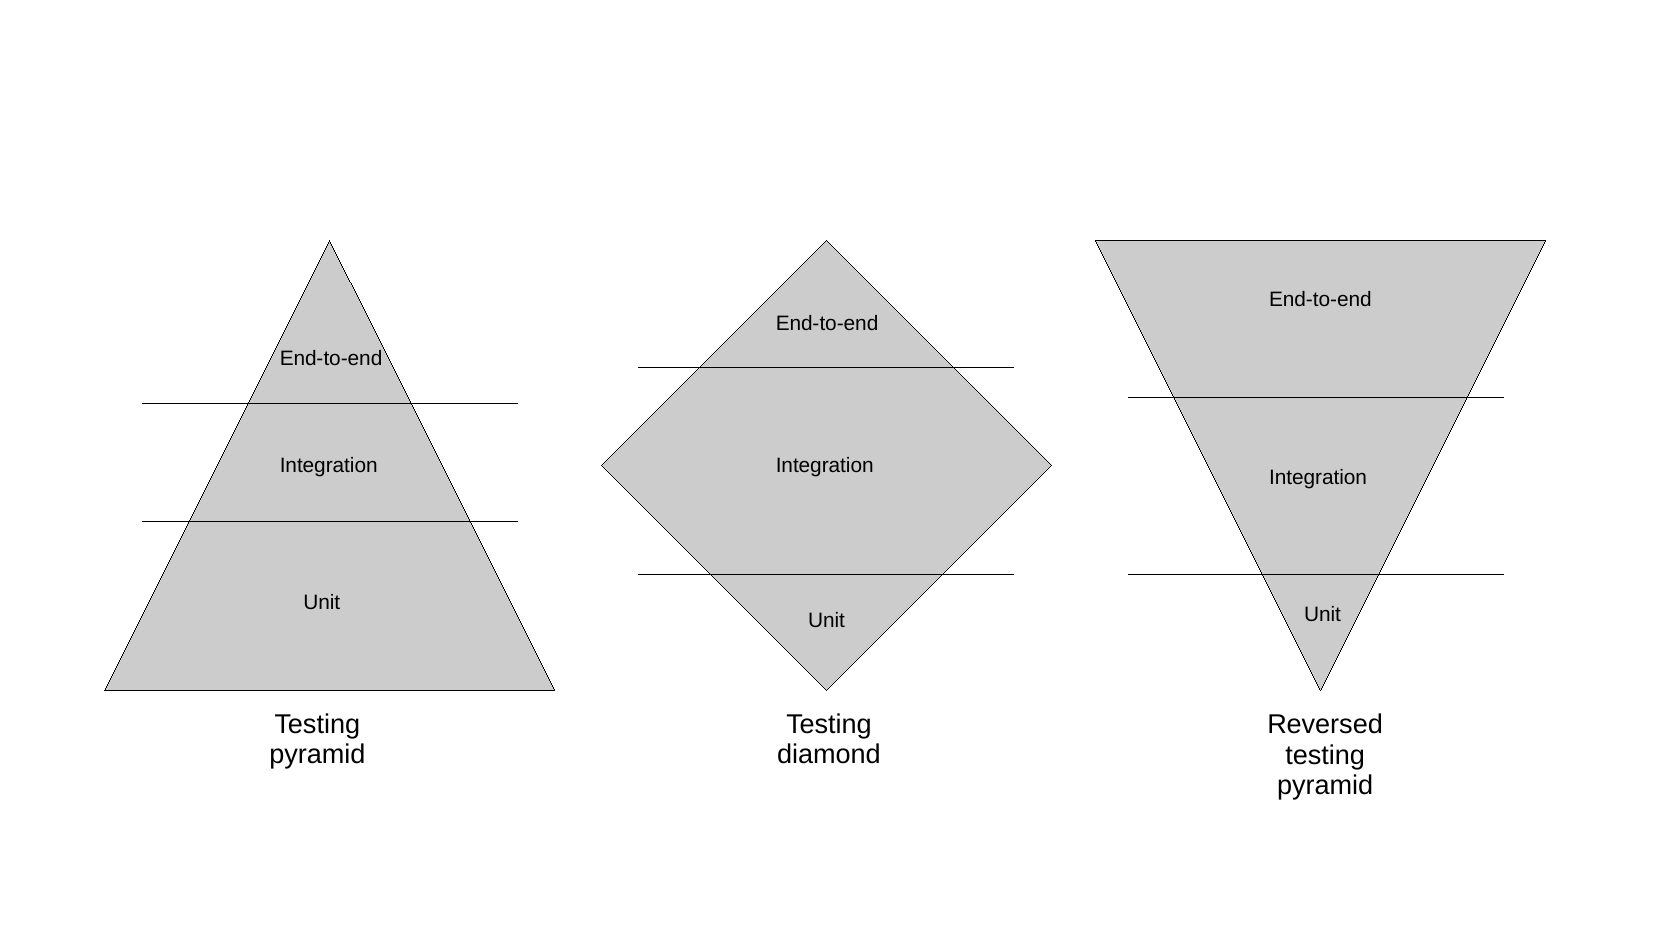

End-to-end
End-to-end
End-to-end
Integration
Integration
Integration
Unit
Unit
Unit
Testing
pyramid
Testing
diamond
Reversed
testing
pyramid